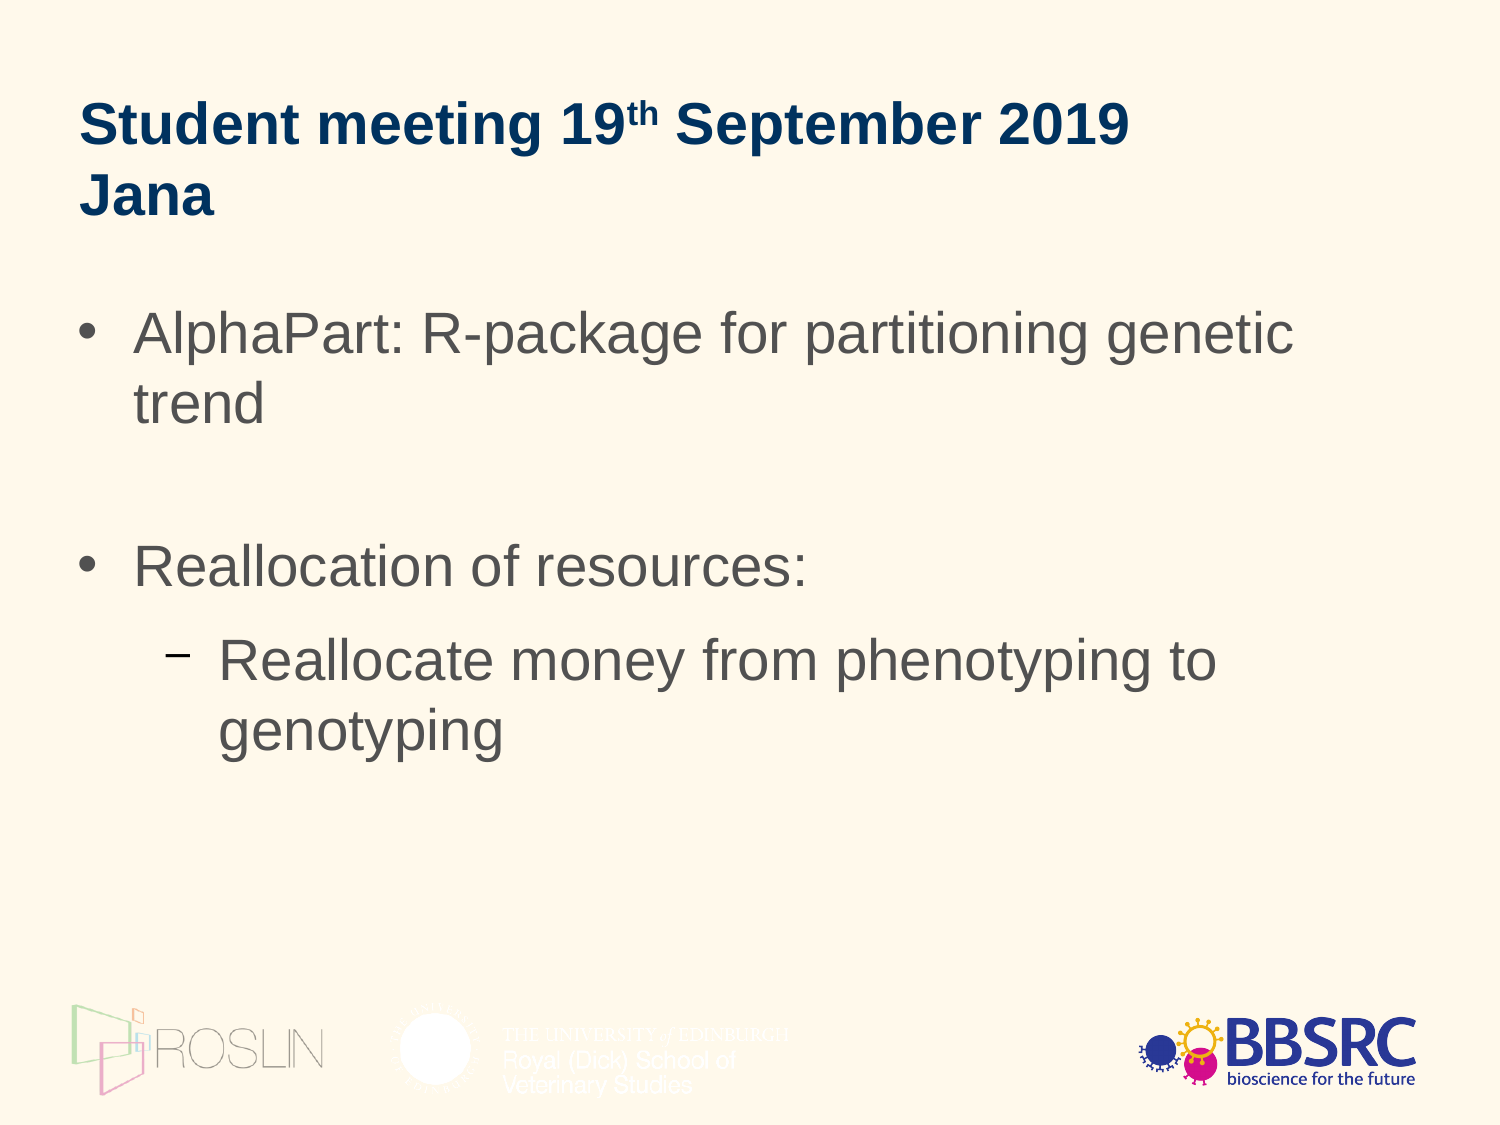

# Student meeting 19th September 2019 Jana
AlphaPart: R-package for partitioning genetic trend
Reallocation of resources:
Reallocate money from phenotyping to genotyping